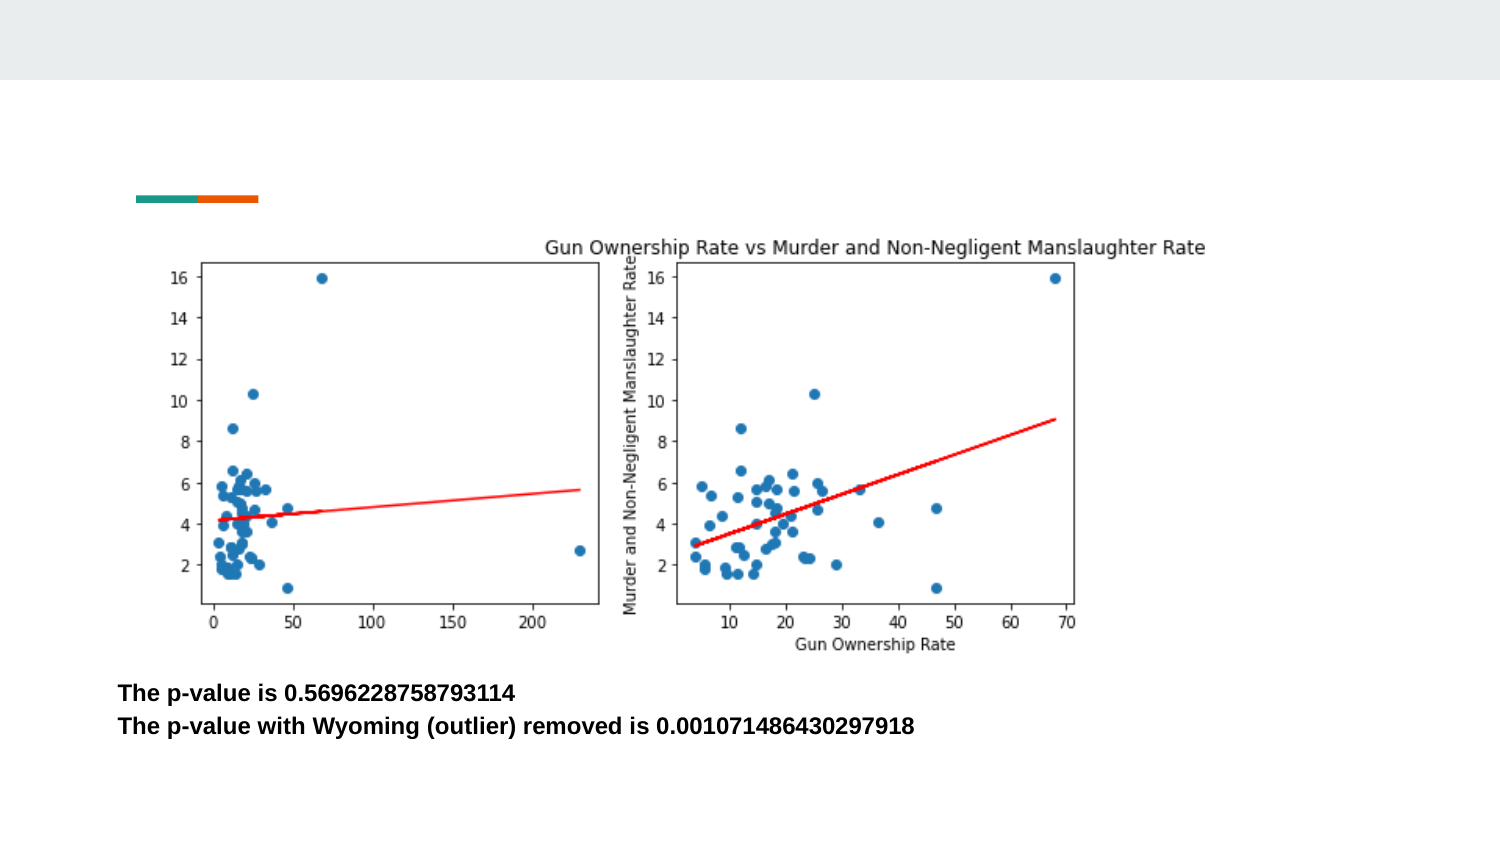

# The p-value is 0.5696228758793114
The p-value with Wyoming (outlier) removed is 0.001071486430297918